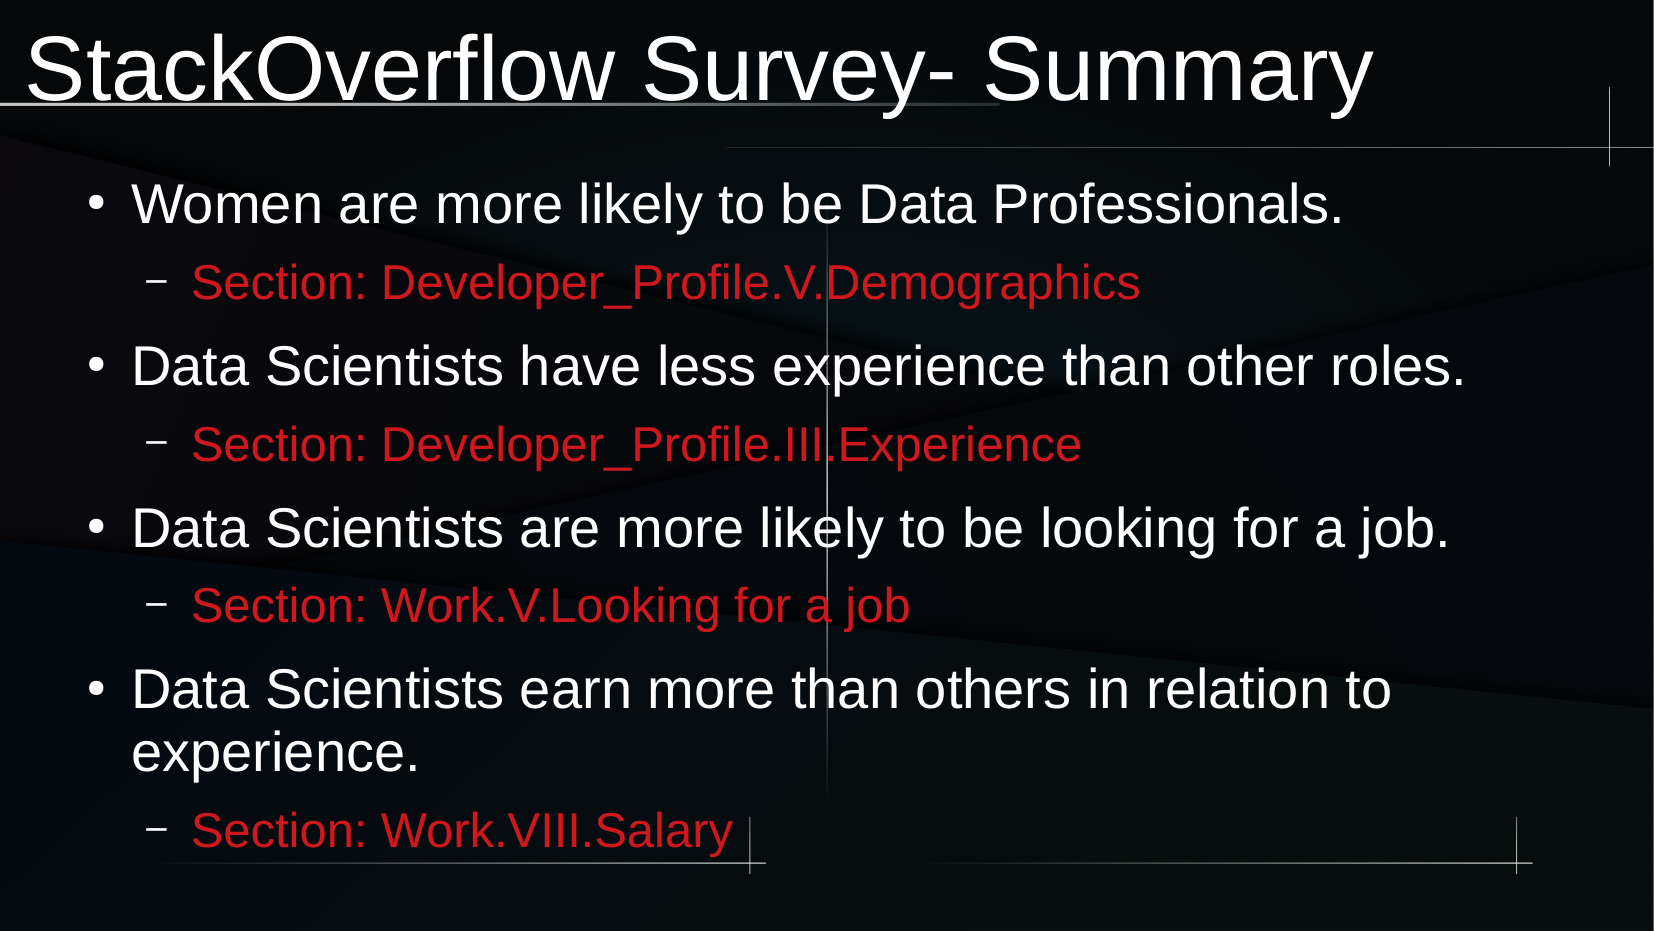

# StackOverflow Survey- Summary
Women are more likely to be Data Professionals.
Section: Developer_Profile.V.Demographics
Data Scientists have less experience than other roles.
Section: Developer_Profile.III.Experience
Data Scientists are more likely to be looking for a job.
Section: Work.V.Looking for a job
Data Scientists earn more than others in relation to experience.
Section: Work.VIII.Salary